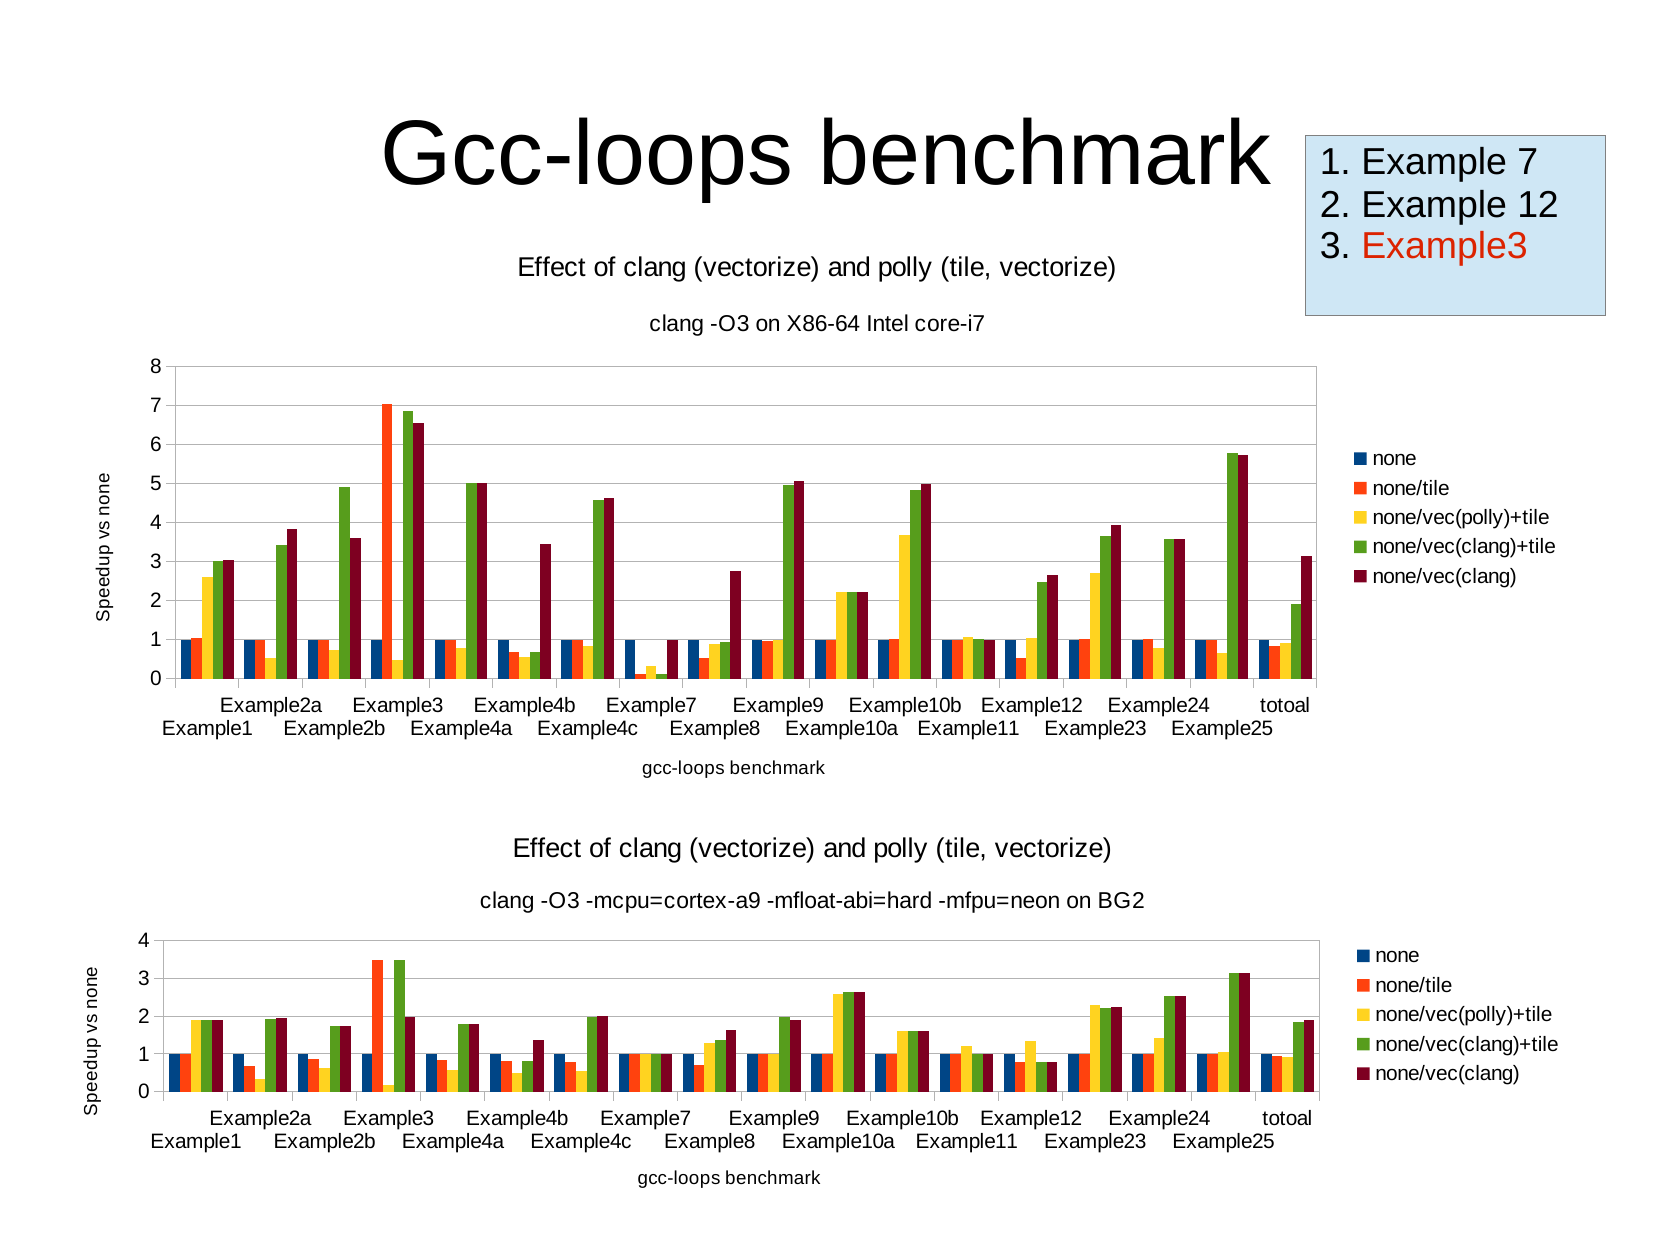

# Gcc-loops benchmark
1. Example 7
2. Example 12
3. Example3
### Chart: Effect of clang (vectorize) and polly (tile, vectorize)
clang -O3 on X86-64 Intel core-i7
| Category | none | none/tile | none/vec(polly)+tile | none/vec(clang)+tile | none/vec(clang) |
|---|---|---|---|---|---|
| Example1 | 1.0 | 1.03246753246753 | 2.60655737704918 | 3.0 | 3.02857142857143 |
| Example2a | 1.0 | 1.0 | 0.520353982300885 | 3.41860465116279 | 3.81818181818182 |
| Example2b | 1.0 | 0.982456140350877 | 0.719794344473008 | 4.91228070175439 | 3.58974358974359 |
| Example3 | 1.0 | 7.025 | 0.474662162162162 | 6.85365853658537 | 6.53488372093023 |
| Example4a | 1.0 | 1.0 | 0.793785310734463 | 5.01785714285714 | 5.01785714285714 |
| Example4b | 1.0 | 0.690072639225182 | 0.548076923076923 | 0.686746987951807 | 3.43373493975904 |
| Example4c | 1.0 | 1.0 | 0.827906976744186 | 4.56410256410256 | 4.62337662337662 |
| Example7 | 1.0 | 0.126110124333925 | 0.328703703703704 | 0.123693379790941 | 1.0 |
| Example8 | 1.0 | 0.532865907099036 | 0.888888888888889 | 0.94556765163297 | 2.76363636363636 |
| Example9 | 1.0 | 0.958620689655172 | 0.985815602836879 | 4.96428571428571 | 5.05454545454546 |
| Example10a | 1.0 | 0.994633273703041 | 2.21513944223108 | 2.224 | 2.224 |
| Example10b | 1.0 | 1.01607142857143 | 3.67096774193548 | 4.82203389830509 | 4.99122807017544 |
| Example11 | 1.0 | 0.996699669966997 | 1.06713780918728 | 1.00666666666667 | 1.0 |
| Example12 | 1.0 | 0.515734265734266 | 1.04240282685512 | 2.47899159663866 | 2.65765765765766 |
| Example23 | 1.0 | 1.00692041522491 | 2.69444444444444 | 3.6375 | 3.93243243243243 |
| Example24 | 1.0 | 1.00923787528868 | 0.788808664259928 | 3.58196721311475 | 3.58196721311475 |
| Example25 | 1.0 | 0.987654320987654 | 0.65843621399177 | 5.76576576576577 | 5.71428571428571 |
| totoal | 1.0 | 0.837355146557601 | 0.908579881656805 | 1.91220423412204 | 3.14974358974359 |
### Chart: Effect of clang (vectorize) and polly (tile, vectorize)
clang -O3 -mcpu=cortex-a9 -mfloat-abi=hard -mfpu=neon on BG2
| Category | none | none/tile | none/vec(polly)+tile | none/vec(clang)+tile | none/vec(clang) |
|---|---|---|---|---|---|
| Example1 | 1.0 | 1.0 | 1.88977272727273 | 1.88406344410876 | 1.88264150943396 |
| Example2a | 1.0 | 0.669301296237749 | 0.336352081347315 | 1.9193109700816 | 1.94398530762167 |
| Example2b | 1.0 | 0.871052006649252 | 0.622856172525047 | 1.73427895981087 | 1.74251781472684 |
| Example3 | 1.0 | 3.47287899860918 | 0.186747438486276 | 3.48256624825662 | 1.98332009531374 |
| Example4a | 1.0 | 0.84560502283105 | 0.566430892754731 | 1.80121580547112 | 1.78601567209162 |
| Example4b | 1.0 | 0.824420024420024 | 0.504633781763827 | 0.823615515979507 | 1.35909822866345 |
| Example4c | 1.0 | 0.776882290562036 | 0.548681845416417 | 1.97572815533981 | 1.9940119760479 |
| Example7 | 1.0 | 1.00348432055749 | 1.00348432055749 | 1.00488485694348 | 1.00348432055749 |
| Example8 | 1.0 | 0.715219421101774 | 1.27986633249791 | 1.35615225730304 | 1.64260185847034 |
| Example9 | 1.0 | 1.0 | 1.00114635078334 | 1.97885196374622 | 1.88489208633094 |
| Example10a | 1.0 | 1.00459016393443 | 2.59587687094041 | 2.63834672789897 | 2.63456577815993 |
| Example10b | 1.0 | 0.997150997150997 | 1.60183066361556 | 1.6 | 1.6 |
| Example11 | 1.0 | 1.00105864916367 | 1.2009144018288 | 1.00105864916367 | 1.0008467400508 |
| Example12 | 1.0 | 0.780765580512496 | 1.3290253096392 | 0.782994923857868 | 0.782994923857868 |
| Example23 | 1.0 | 0.997872340425532 | 2.28904555314534 | 2.22509225092251 | 2.24401913875598 |
| Example24 | 1.0 | 0.999733380732314 | 1.41017926538799 | 2.52957049696425 | 2.52957049696425 |
| Example25 | 1.0 | 1.00012745347948 | 1.05733342316243 | 3.13441182344717 | 3.14509018036072 |
| totoal | 1.0 | 0.947721893156053 | 0.919015979353138 | 1.83261793175945 | 1.90123597037306 |